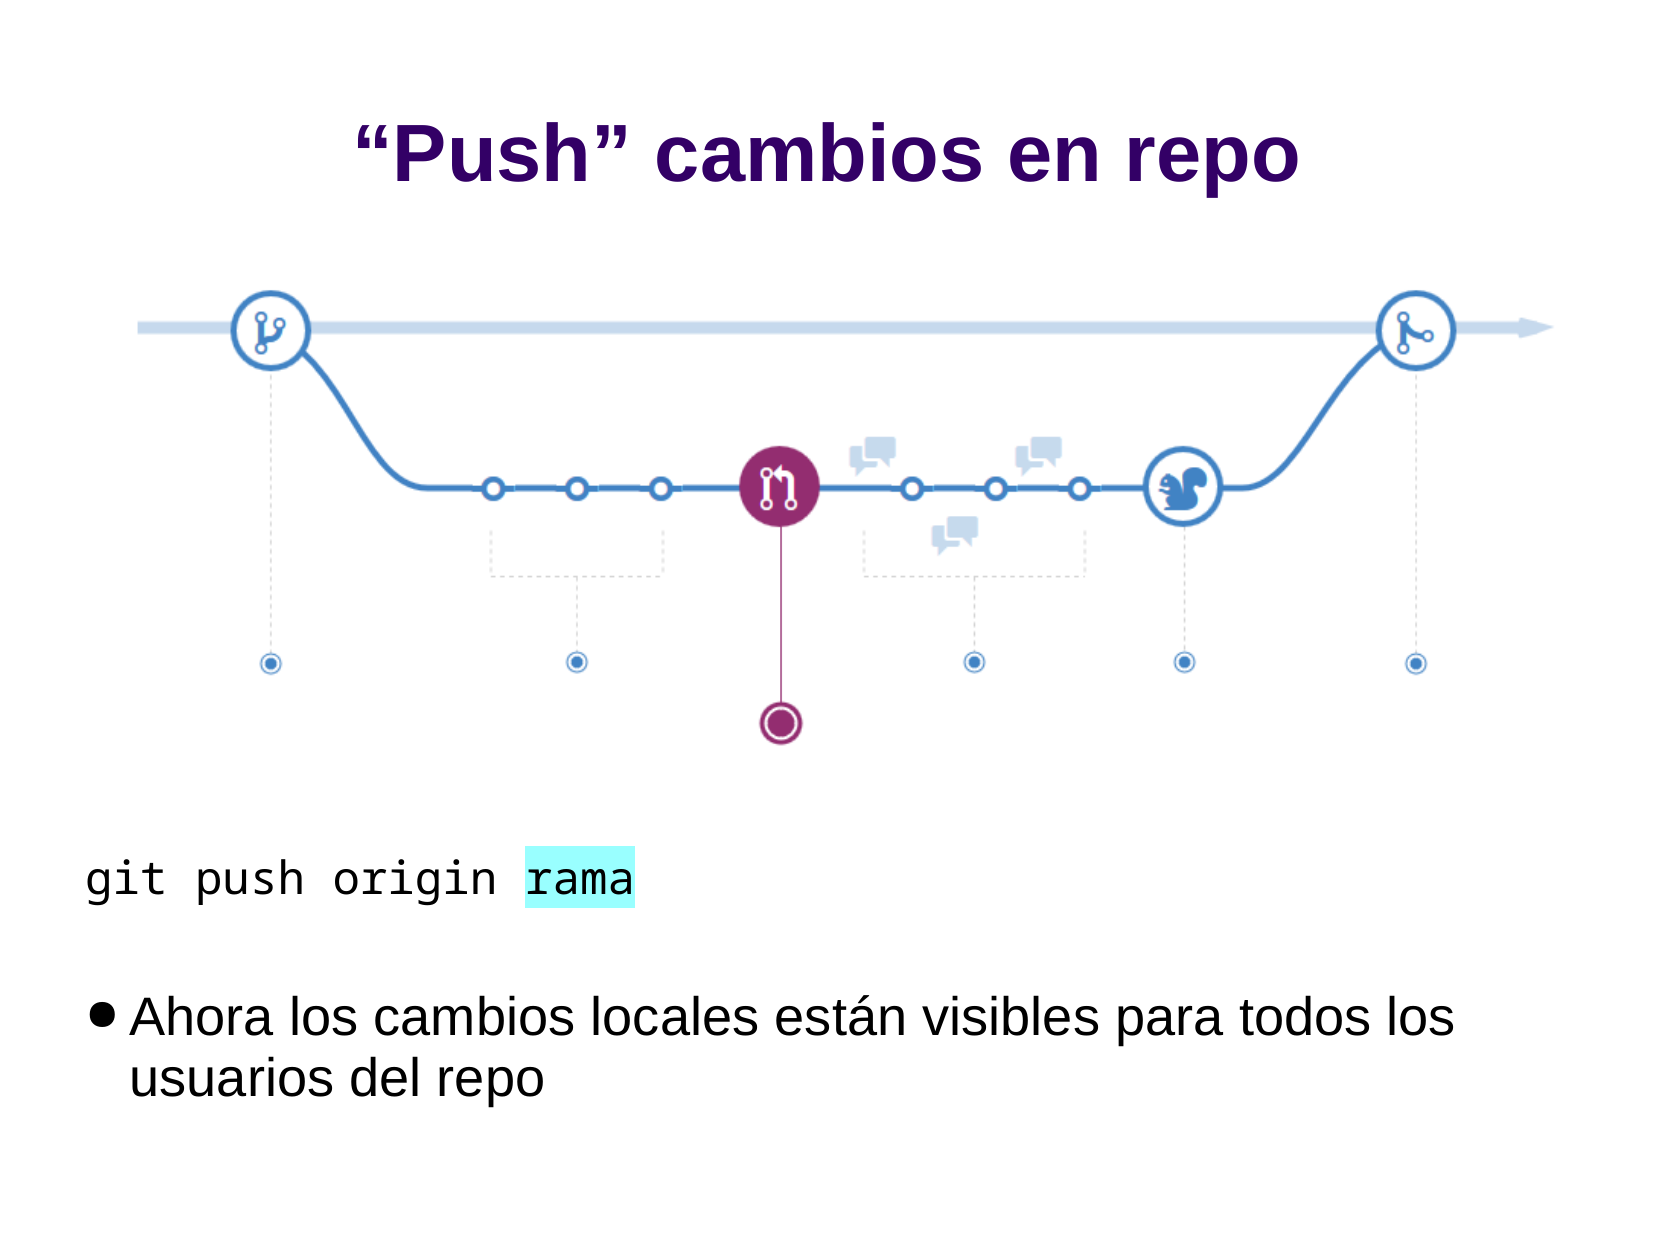

# “Push” cambios en repo
git push origin rama
Ahora los cambios locales están visibles para todos los usuarios del repo